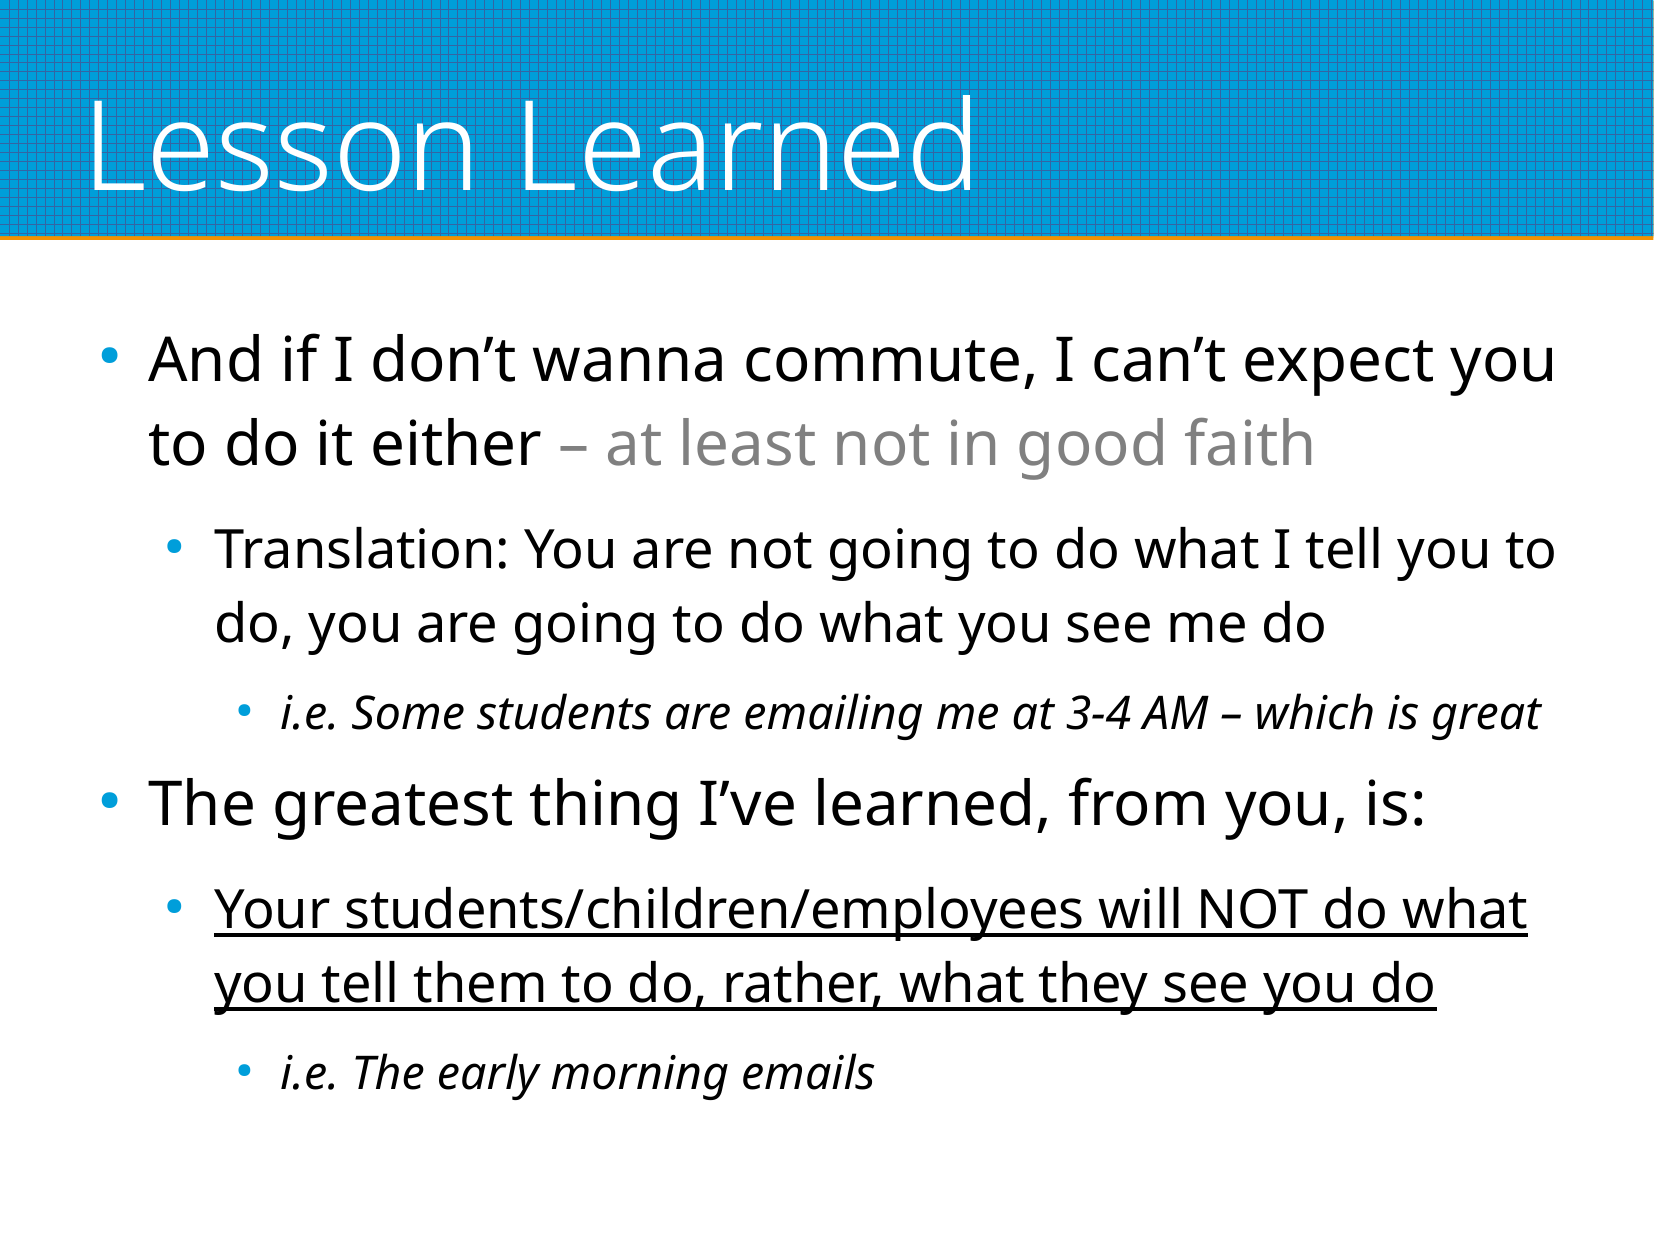

# Lesson Learned
And if I don’t wanna commute, I can’t expect you to do it either – at least not in good faith
Translation: You are not going to do what I tell you to do, you are going to do what you see me do
i.e. Some students are emailing me at 3-4 AM – which is great
The greatest thing I’ve learned, from you, is:
Your students/children/employees will NOT do what you tell them to do, rather, what they see you do
i.e. The early morning emails